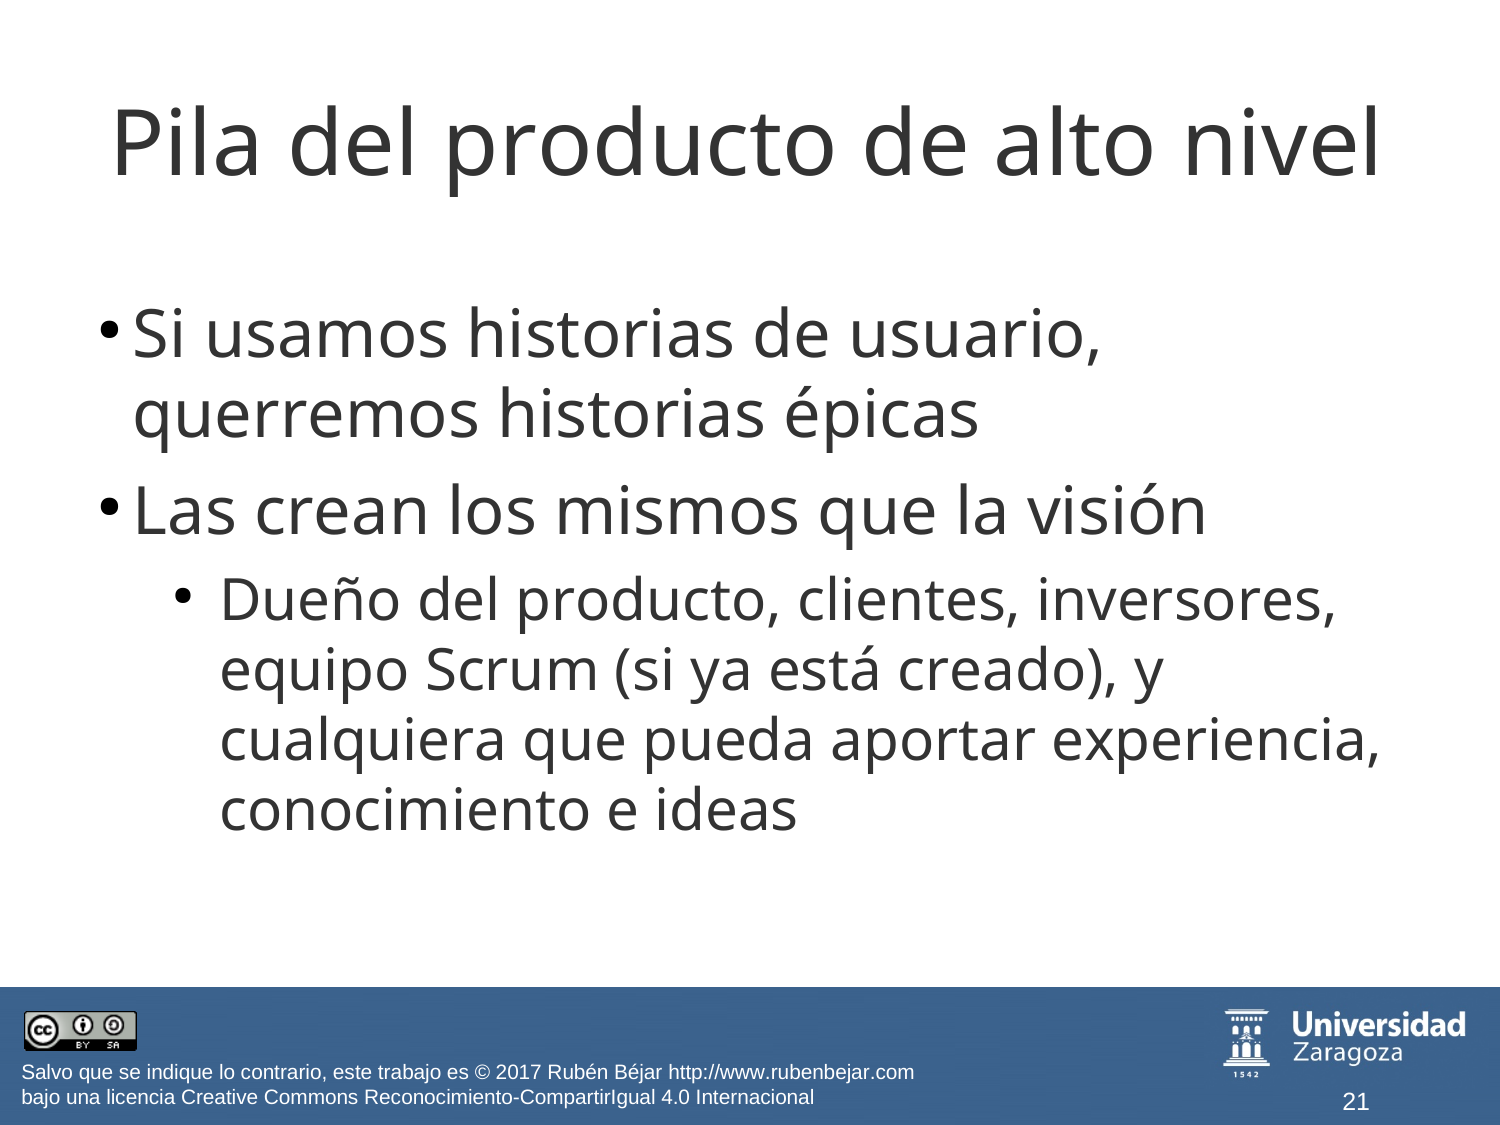

# Pila del producto de alto nivel
Si usamos historias de usuario, querremos historias épicas
Las crean los mismos que la visión
Dueño del producto, clientes, inversores, equipo Scrum (si ya está creado), y cualquiera que pueda aportar experiencia, conocimiento e ideas